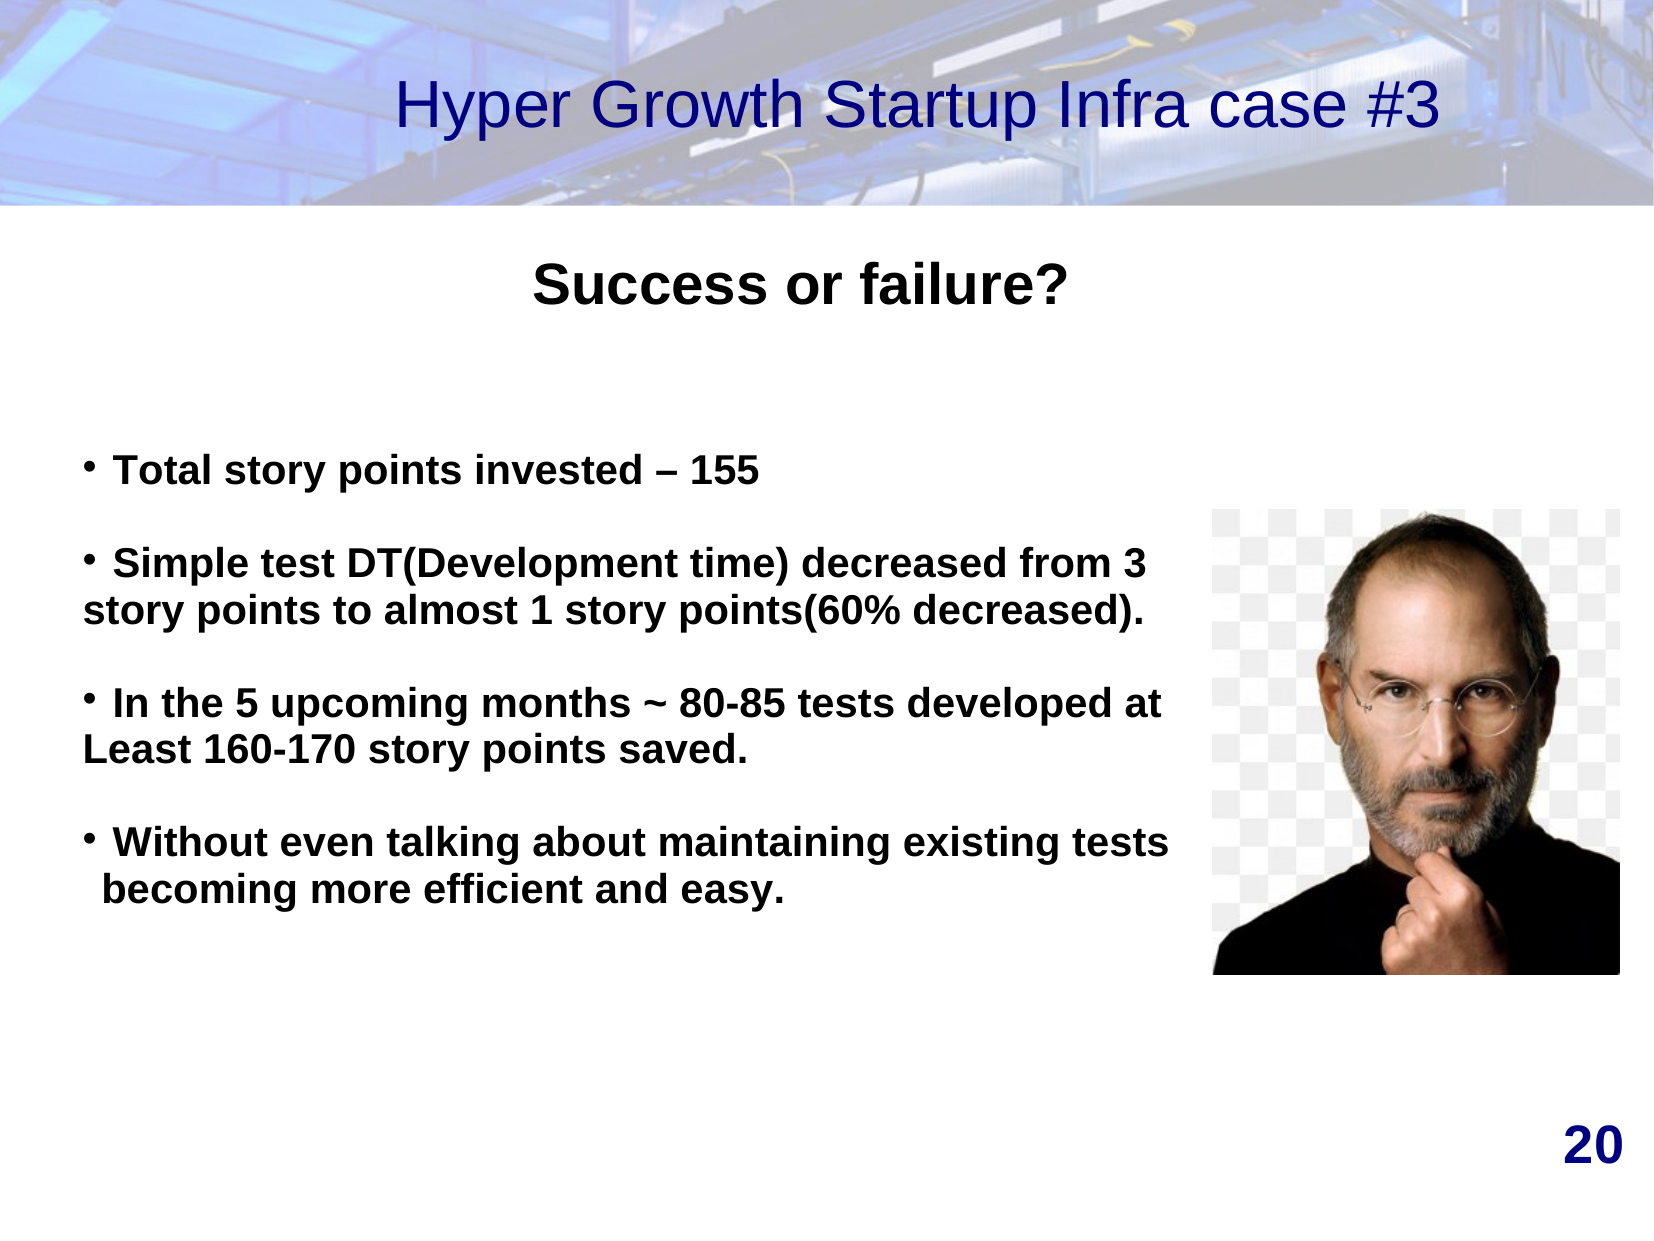

# Hyper Growth Startup Infra case #3
 				Success or failure?
 Total story points invested – 155
 Simple test DT(Development time) decreased from 3
story points to almost 1 story points(60% decreased).
 In the 5 upcoming months ~ 80-85 tests developed at
Least 160-170 story points saved.
 Without even talking about maintaining existing tests
becoming more efficient and easy.
20